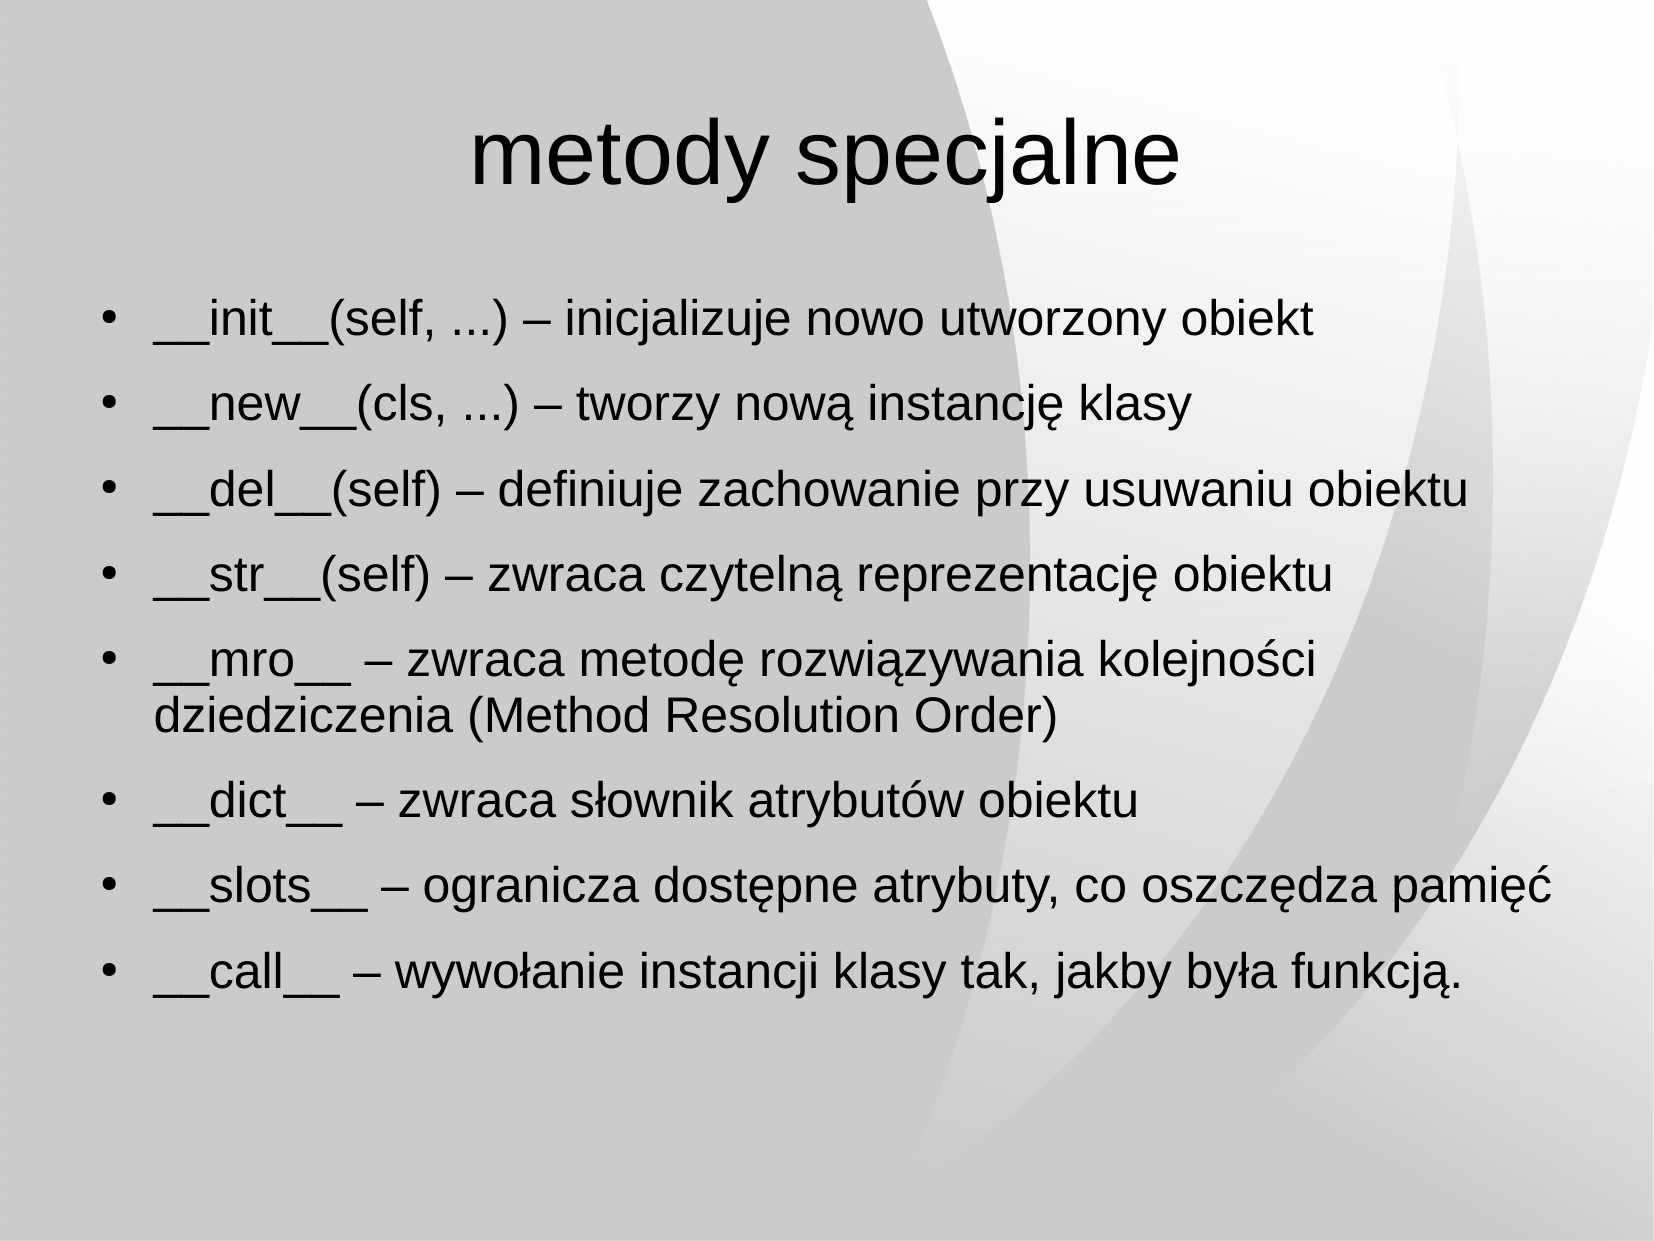

# metody specjalne
__init__(self, ...) – inicjalizuje nowo utworzony obiekt
__new__(cls, ...) – tworzy nową instancję klasy
__del__(self) – definiuje zachowanie przy usuwaniu obiektu
__str__(self) – zwraca czytelną reprezentację obiektu
__mro__ – zwraca metodę rozwiązywania kolejności dziedziczenia (Method Resolution Order)
__dict__ – zwraca słownik atrybutów obiektu
__slots__ – ogranicza dostępne atrybuty, co oszczędza pamięć
__call__ – wywołanie instancji klasy tak, jakby była funkcją.